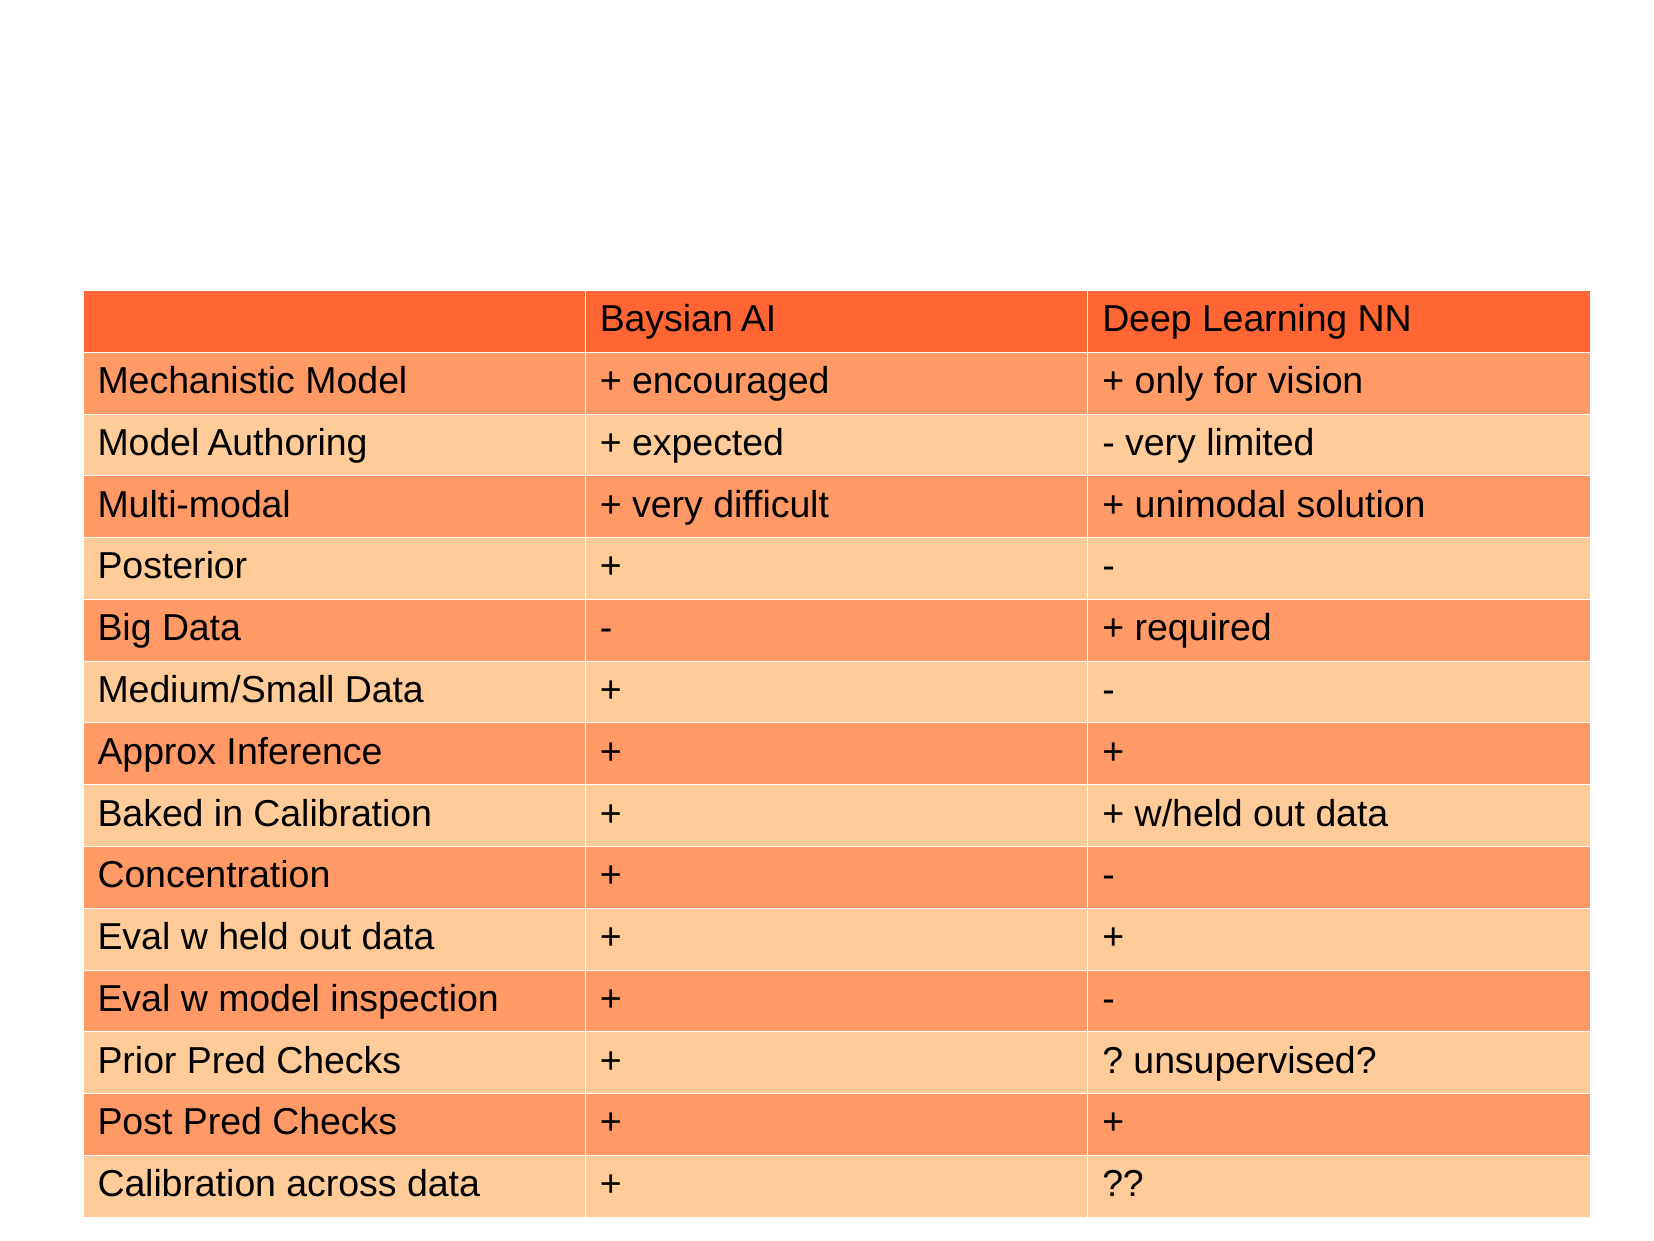

#
| | Baysian AI | Deep Learning NN |
| --- | --- | --- |
| Mechanistic Model | + encouraged | + only for vision |
| Model Authoring | + expected | - very limited |
| Multi-modal | + very difficult | + unimodal solution |
| Posterior | + | - |
| Big Data | - | + required |
| Medium/Small Data | + | - |
| Approx Inference | + | + |
| Baked in Calibration | + | + w/held out data |
| Concentration | + | - |
| Eval w held out data | + | + |
| Eval w model inspection | + | - |
| Prior Pred Checks | + | ? unsupervised? |
| Post Pred Checks | + | + |
| Calibration across data | + | ?? |